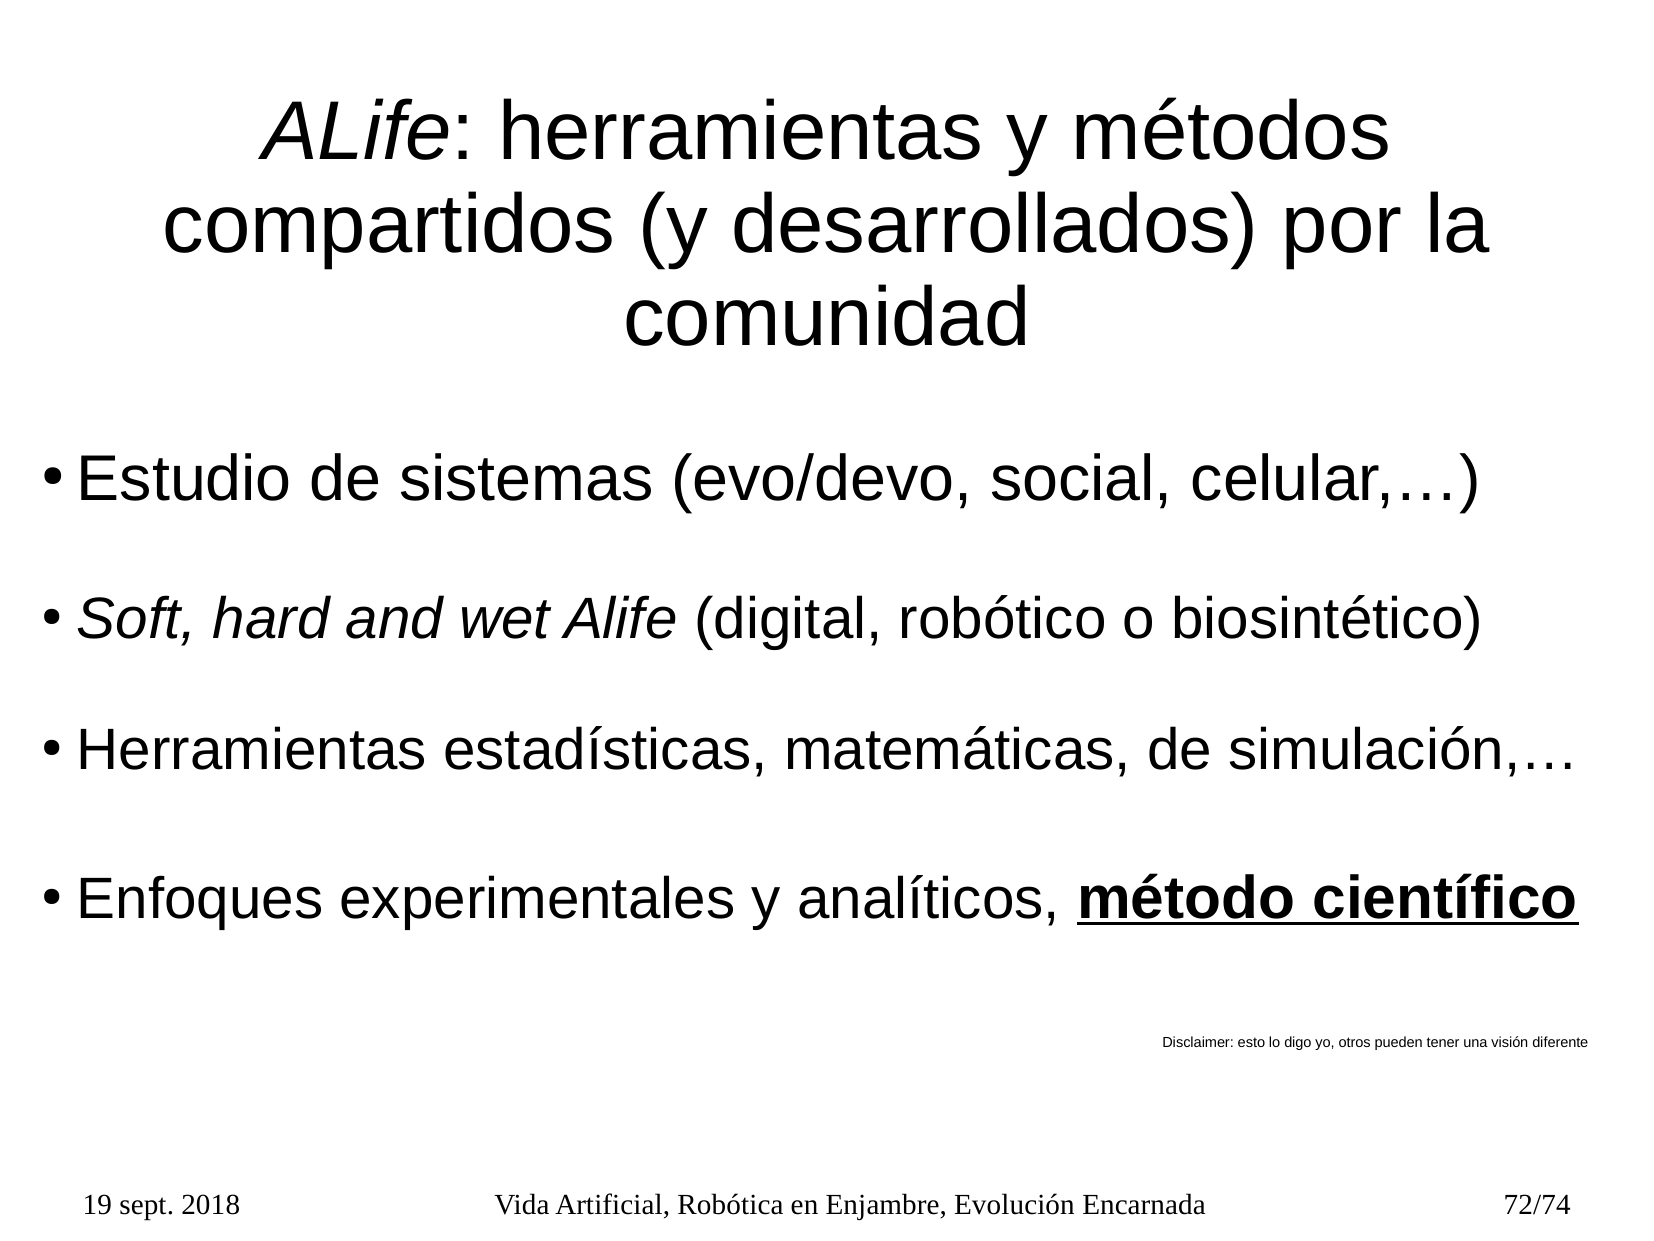

# ALife: herramientas y métodos compartidos (y desarrollados) por la comunidad
Estudio de sistemas (evo/devo, social, celular,…)
Soft, hard and wet Alife (digital, robótico o biosintético)
Herramientas estadísticas, matemáticas, de simulación,…
Enfoques experimentales y analíticos, método científico
Disclaimer: esto lo digo yo, otros pueden tener una visión diferente
19 sept. 2018
Vida Artificial, Robótica en Enjambre, Evolución Encarnada
72